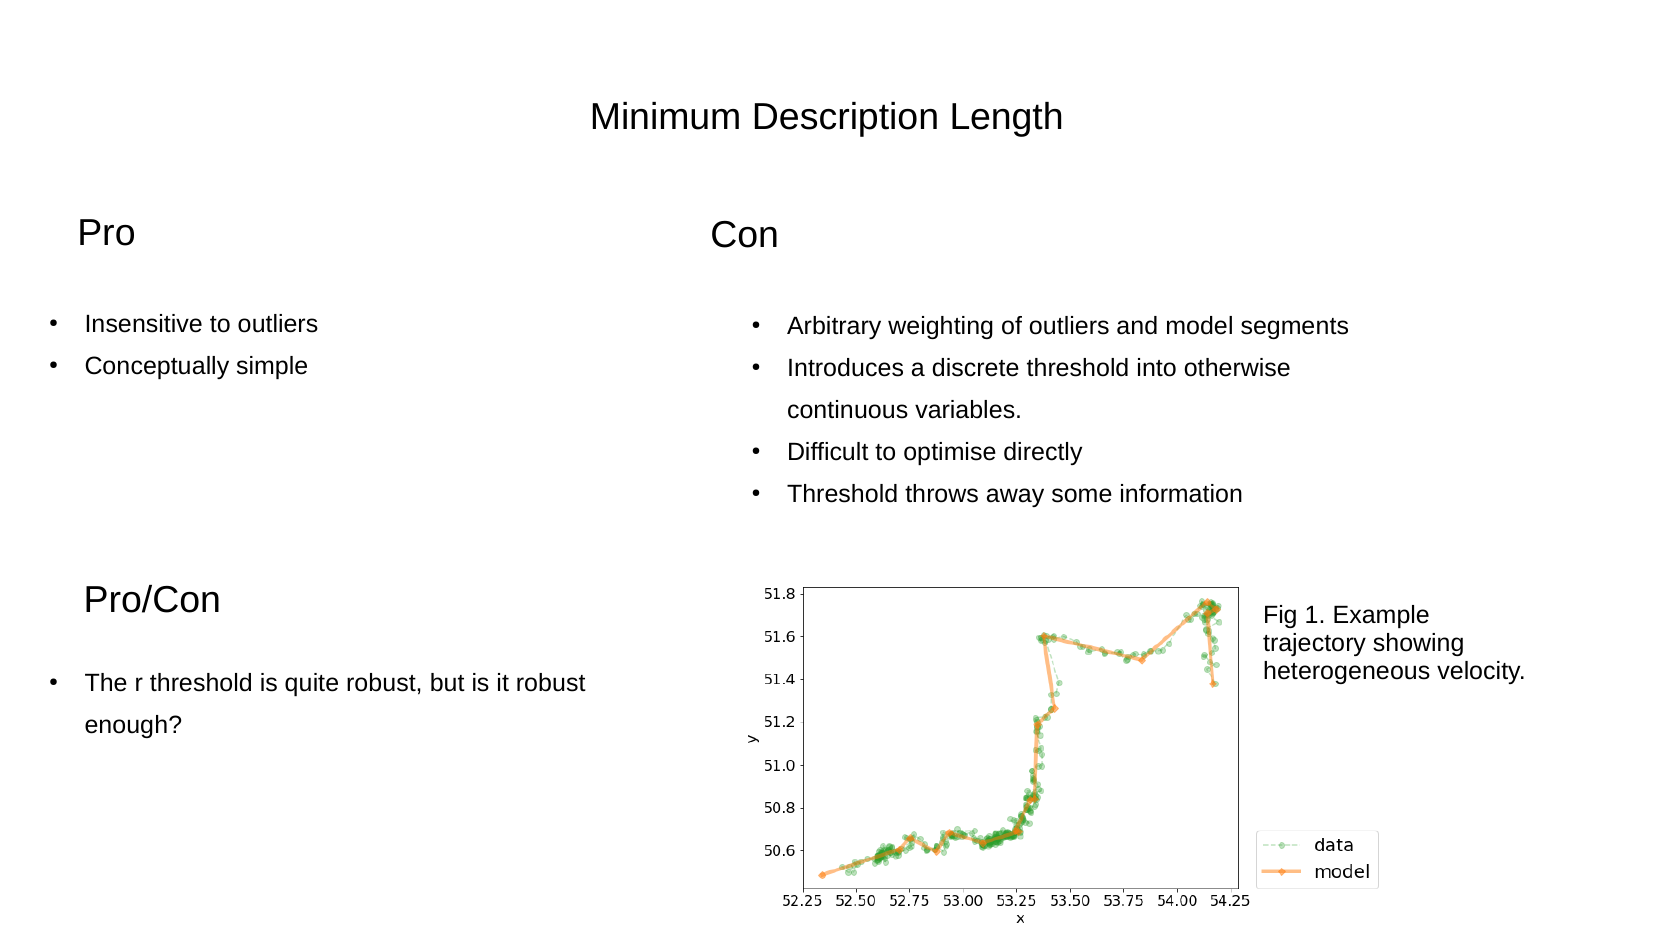

# Minimum Description Length
Pro
Con
Insensitive to outliers
Conceptually simple
Arbitrary weighting of outliers and model segments
Introduces a discrete threshold into otherwise continuous variables.
Difficult to optimise directly
Threshold throws away some information
Pro/Con
Fig 1. Example trajectory showing heterogeneous velocity.
The r threshold is quite robust, but is it robust enough?